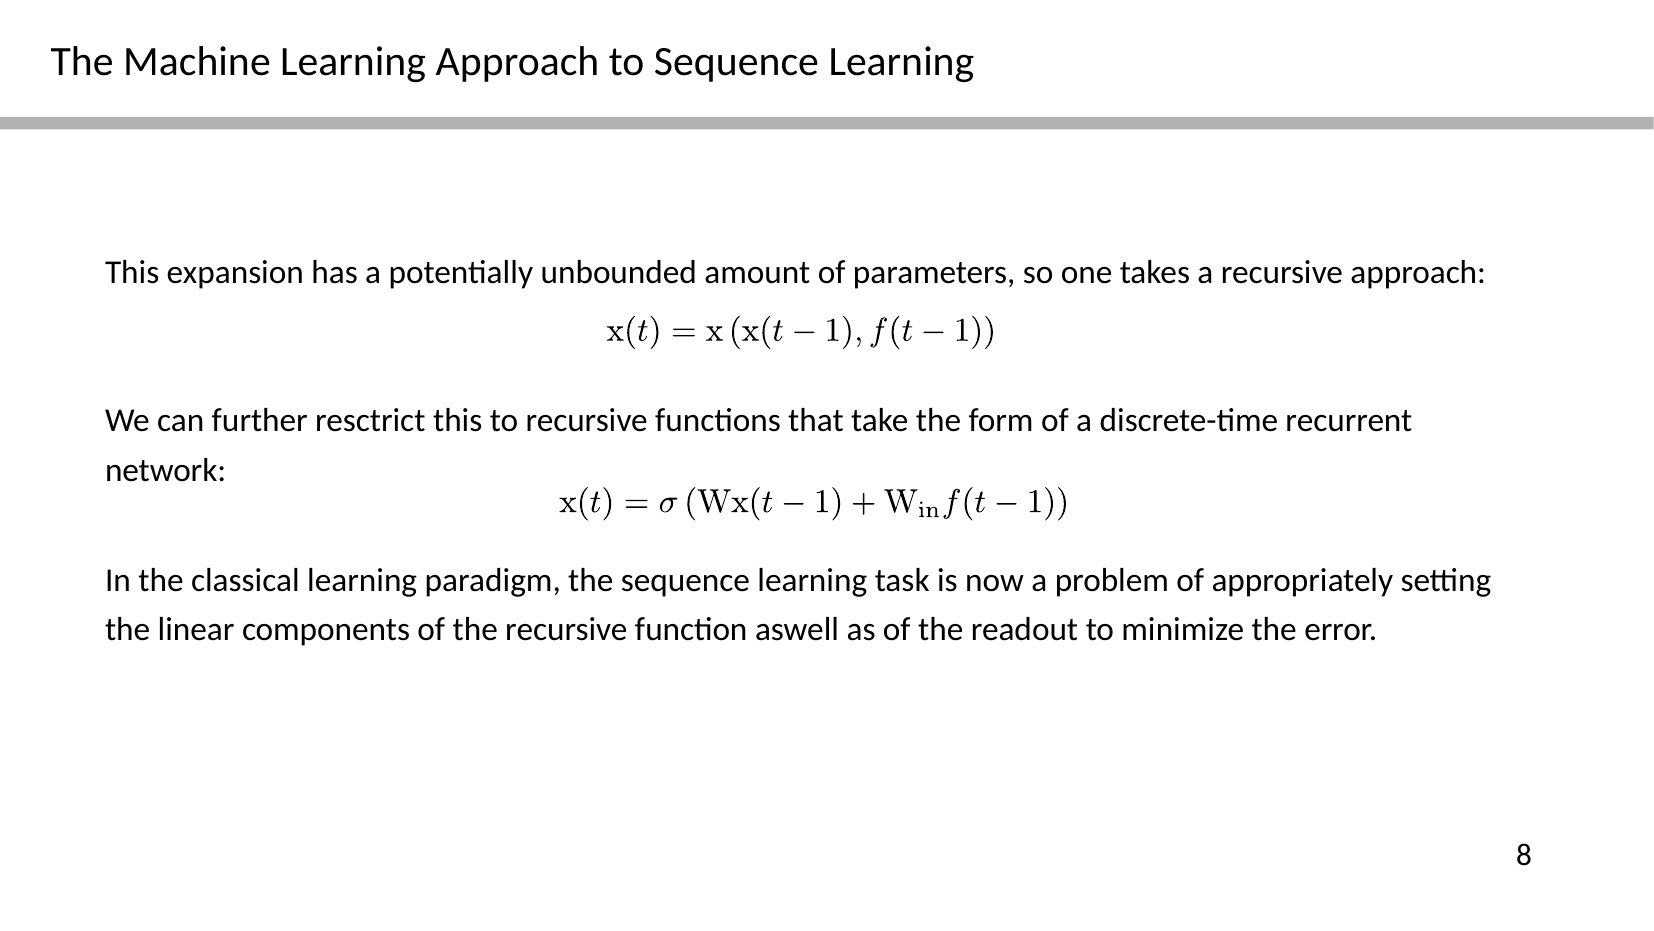

The Machine Learning Approach to Sequence Learning
This expansion has a potentially unbounded amount of parameters, so one takes a recursive approach:
We can further resctrict this to recursive functions that take the form of a discrete-time recurrent network:
In the classical learning paradigm, the sequence learning task is now a problem of appropriately setting the linear components of the recursive function aswell as of the readout to minimize the error.